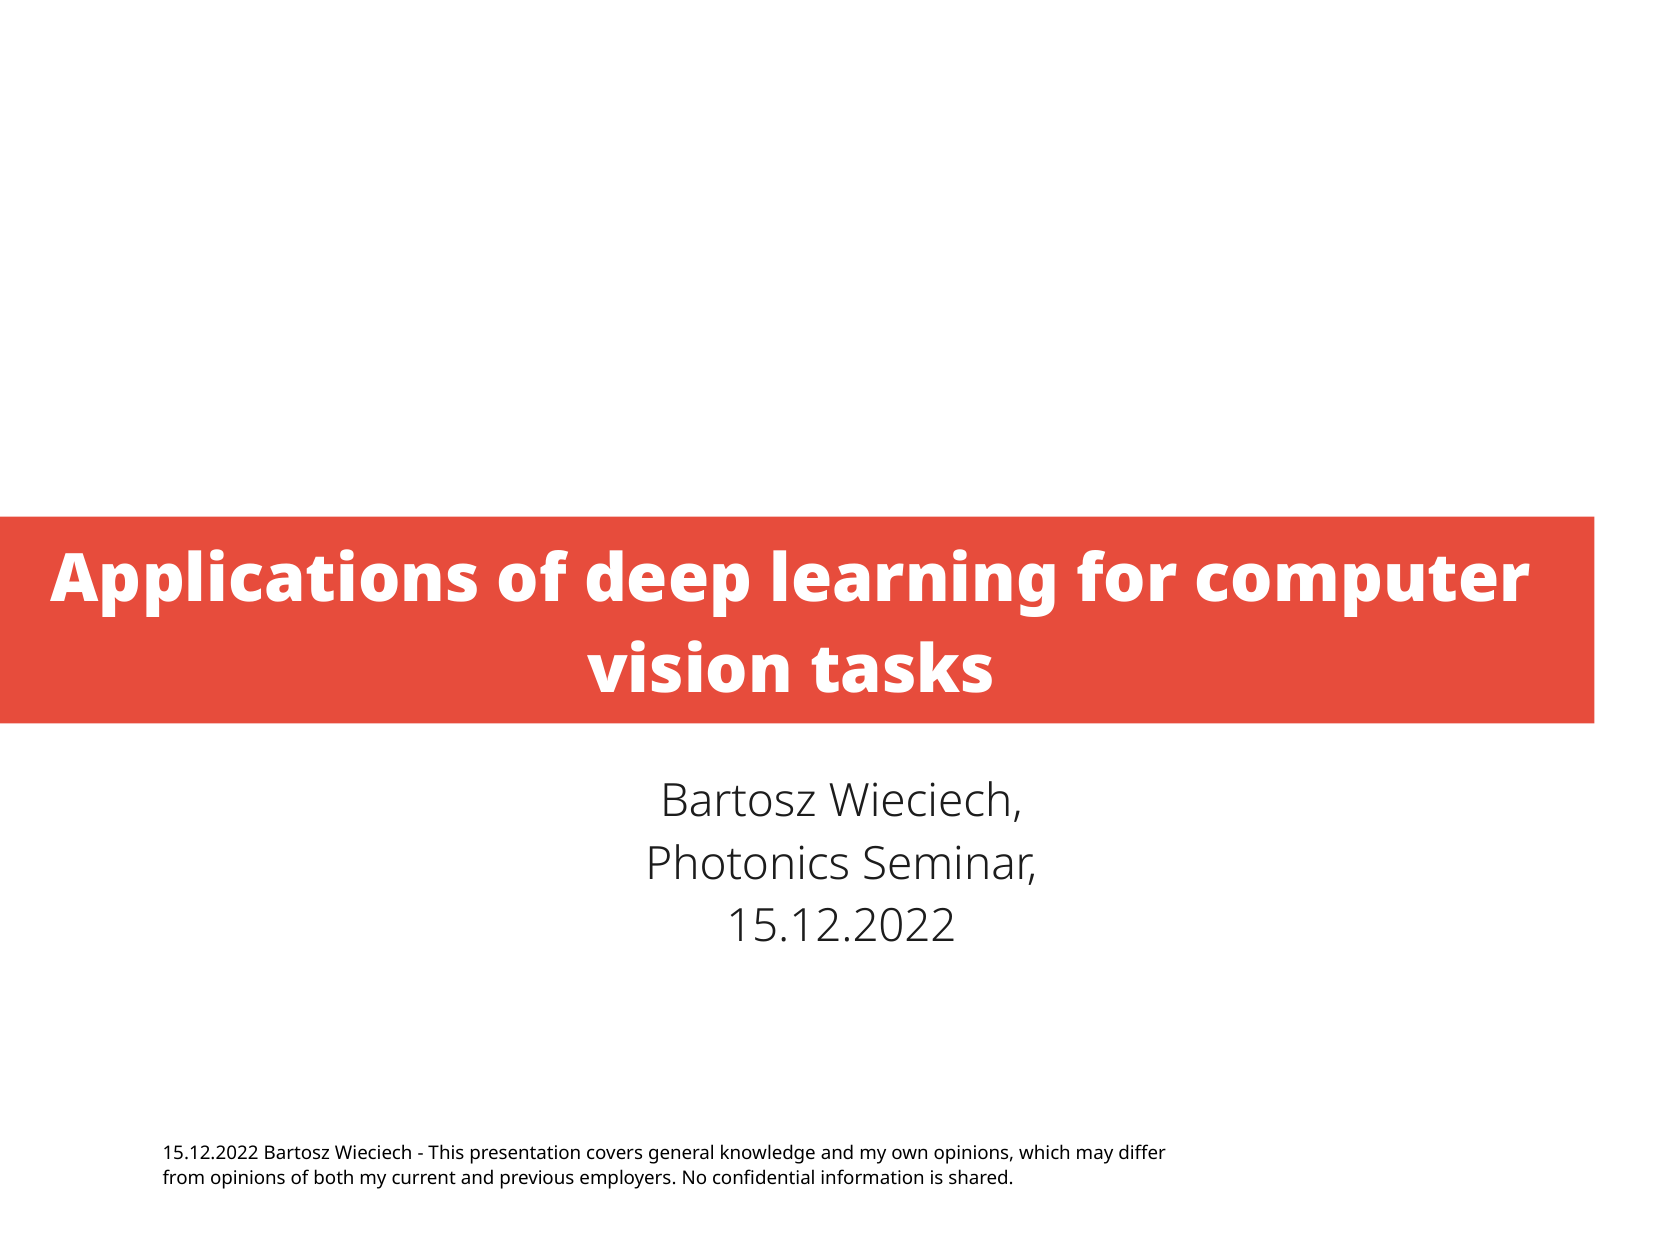

# Applications of deep learning for computer vision tasks
Bartosz Wieciech,
Photonics Seminar,
15.12.2022